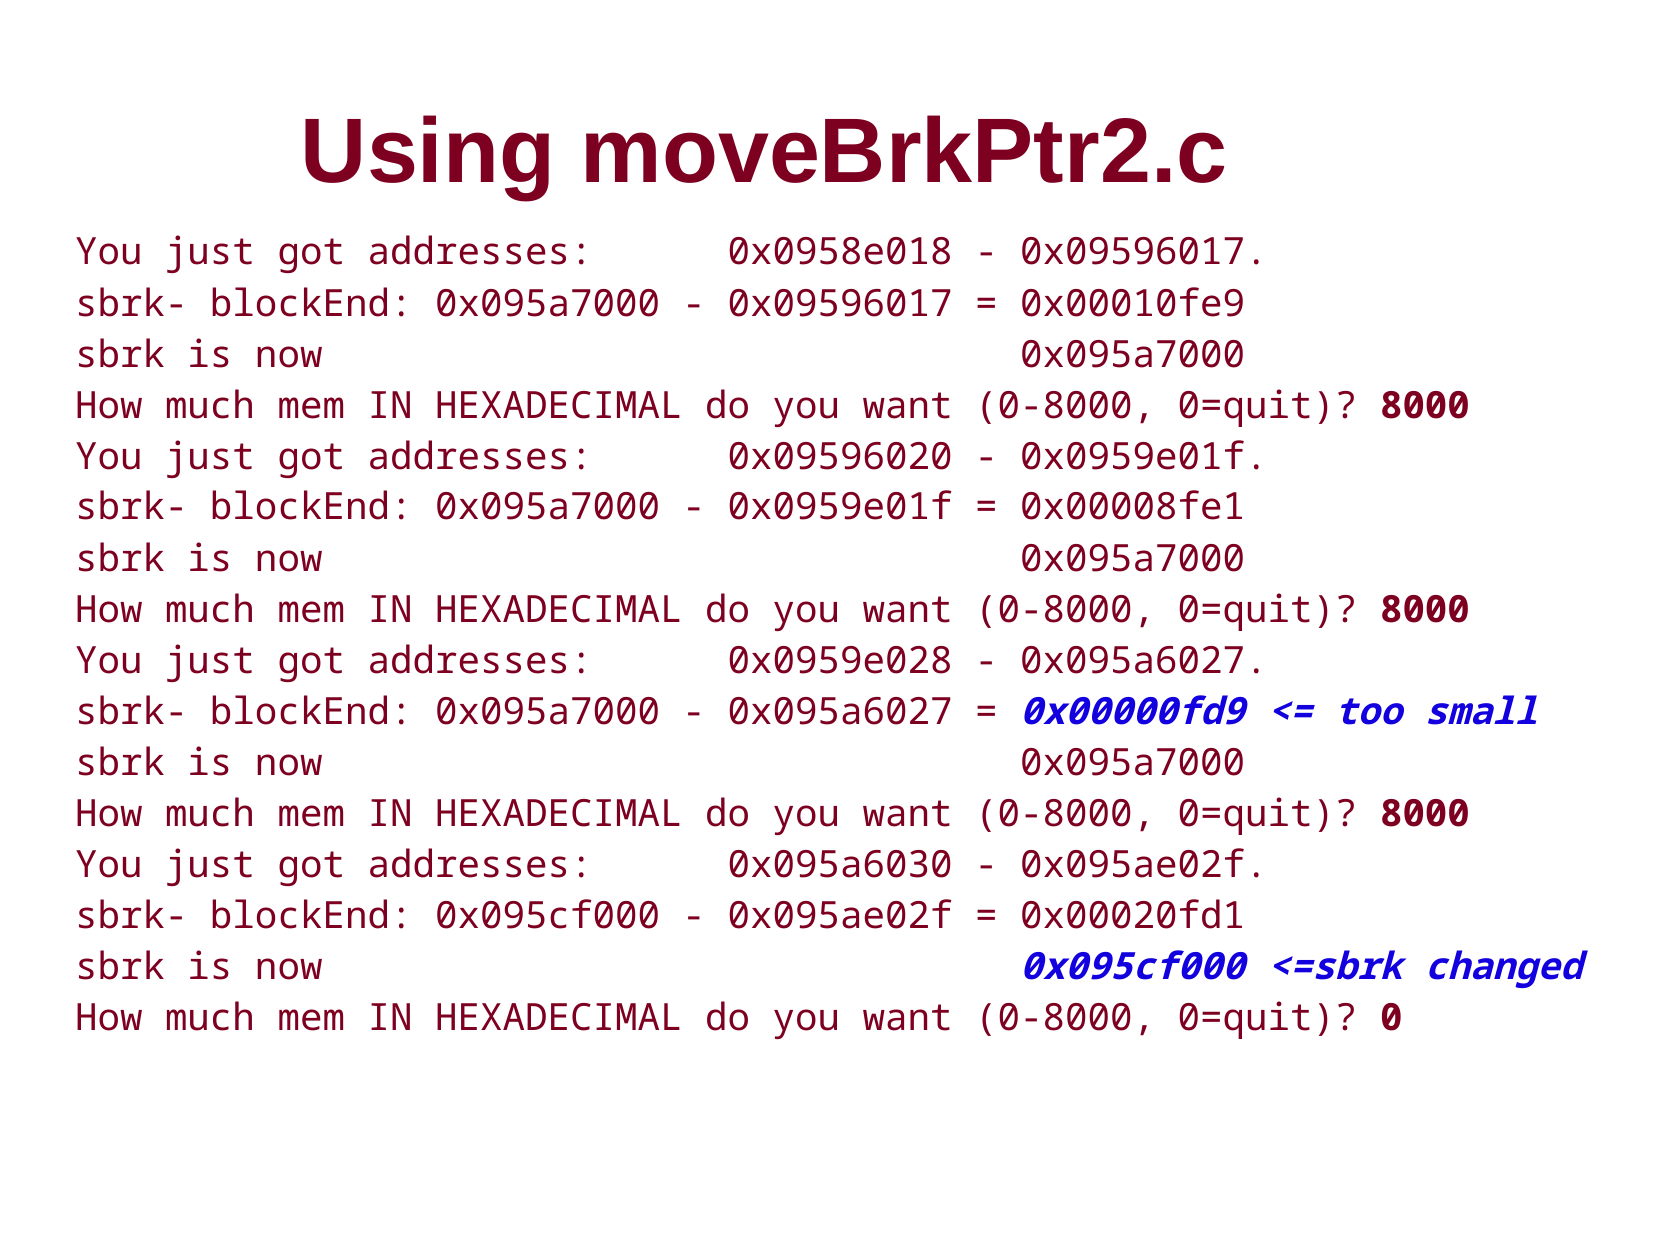

# Using moveBrkPtr2.c
You just got addresses: 0x0958e018 - 0x09596017.
sbrk- blockEnd: 0x095a7000 - 0x09596017 = 0x00010fe9
sbrk is now 0x095a7000
How much mem IN HEXADECIMAL do you want (0-8000, 0=quit)? 8000
You just got addresses: 0x09596020 - 0x0959e01f.
sbrk- blockEnd: 0x095a7000 - 0x0959e01f = 0x00008fe1
sbrk is now 0x095a7000
How much mem IN HEXADECIMAL do you want (0-8000, 0=quit)? 8000
You just got addresses: 0x0959e028 - 0x095a6027.
sbrk- blockEnd: 0x095a7000 - 0x095a6027 = 0x00000fd9 <= too small
sbrk is now 0x095a7000
How much mem IN HEXADECIMAL do you want (0-8000, 0=quit)? 8000
You just got addresses: 0x095a6030 - 0x095ae02f.
sbrk- blockEnd: 0x095cf000 - 0x095ae02f = 0x00020fd1
sbrk is now 0x095cf000 <=sbrk changed
How much mem IN HEXADECIMAL do you want (0-8000, 0=quit)? 0